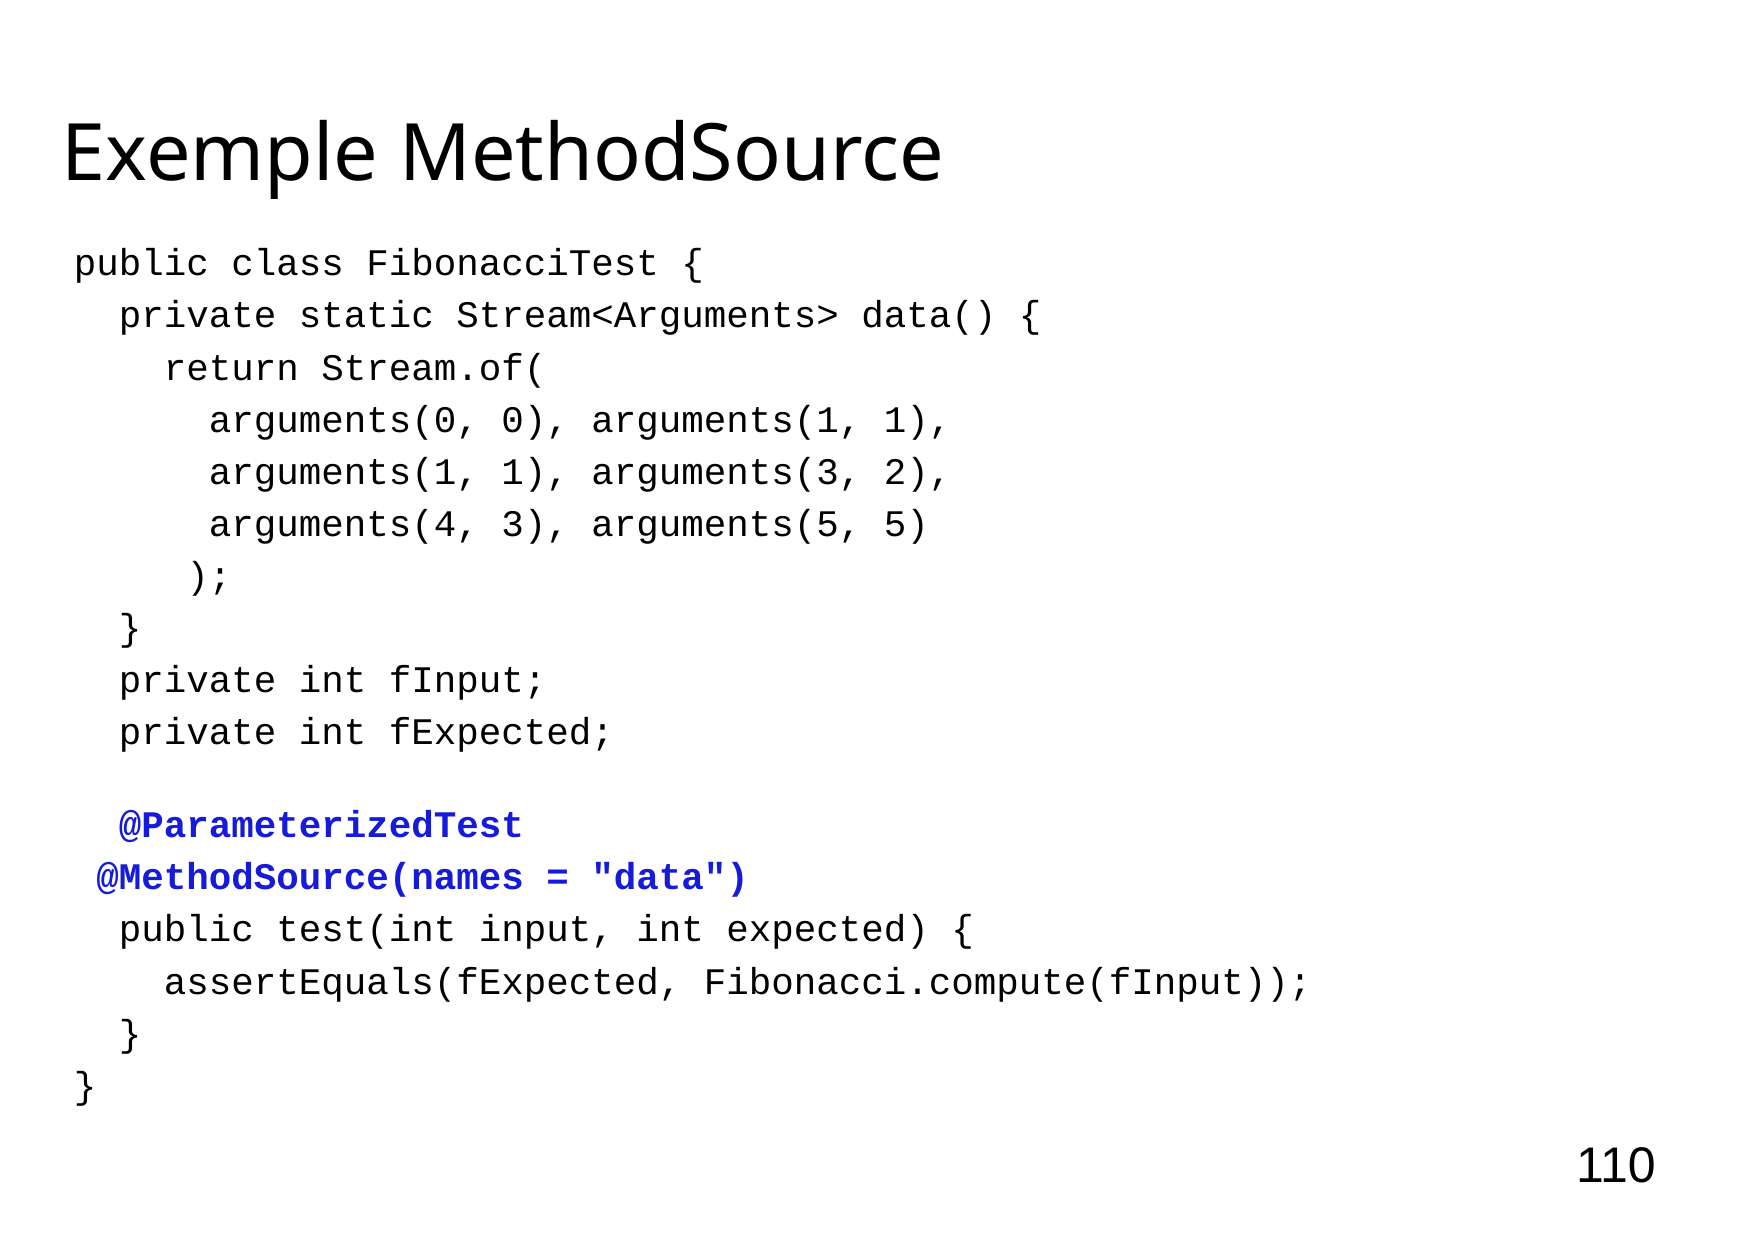

# Exemple MethodSource
public class FibonacciTest {
 private static Stream<Arguments> data() {
 return Stream.of(
 arguments(0, 0), arguments(1, 1),
 arguments(1, 1), arguments(3, 2),
 arguments(4, 3), arguments(5, 5)
 );
 }
 private int fInput;
 private int fExpected;
 @ParameterizedTest
 @MethodSource(names = "data")
 public test(int input, int expected) {
 assertEquals(fExpected, Fibonacci.compute(fInput));
 }
}
110